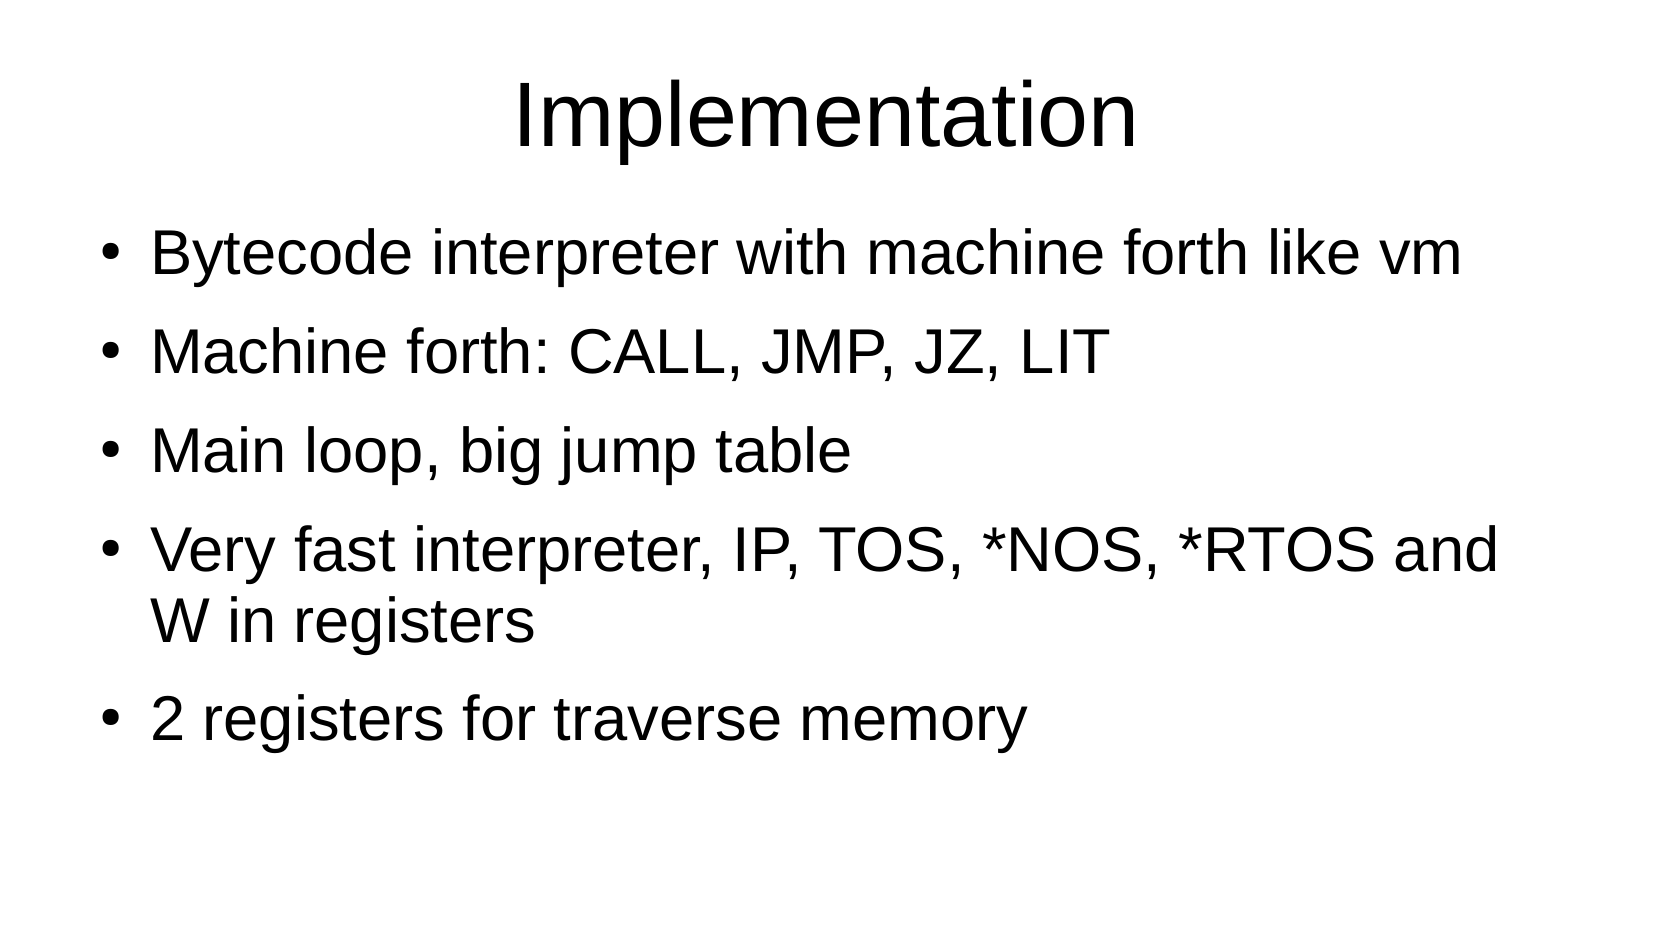

# Implementation
Bytecode interpreter with machine forth like vm
Machine forth: CALL, JMP, JZ, LIT
Main loop, big jump table
Very fast interpreter, IP, TOS, *NOS, *RTOS and W in registers
2 registers for traverse memory